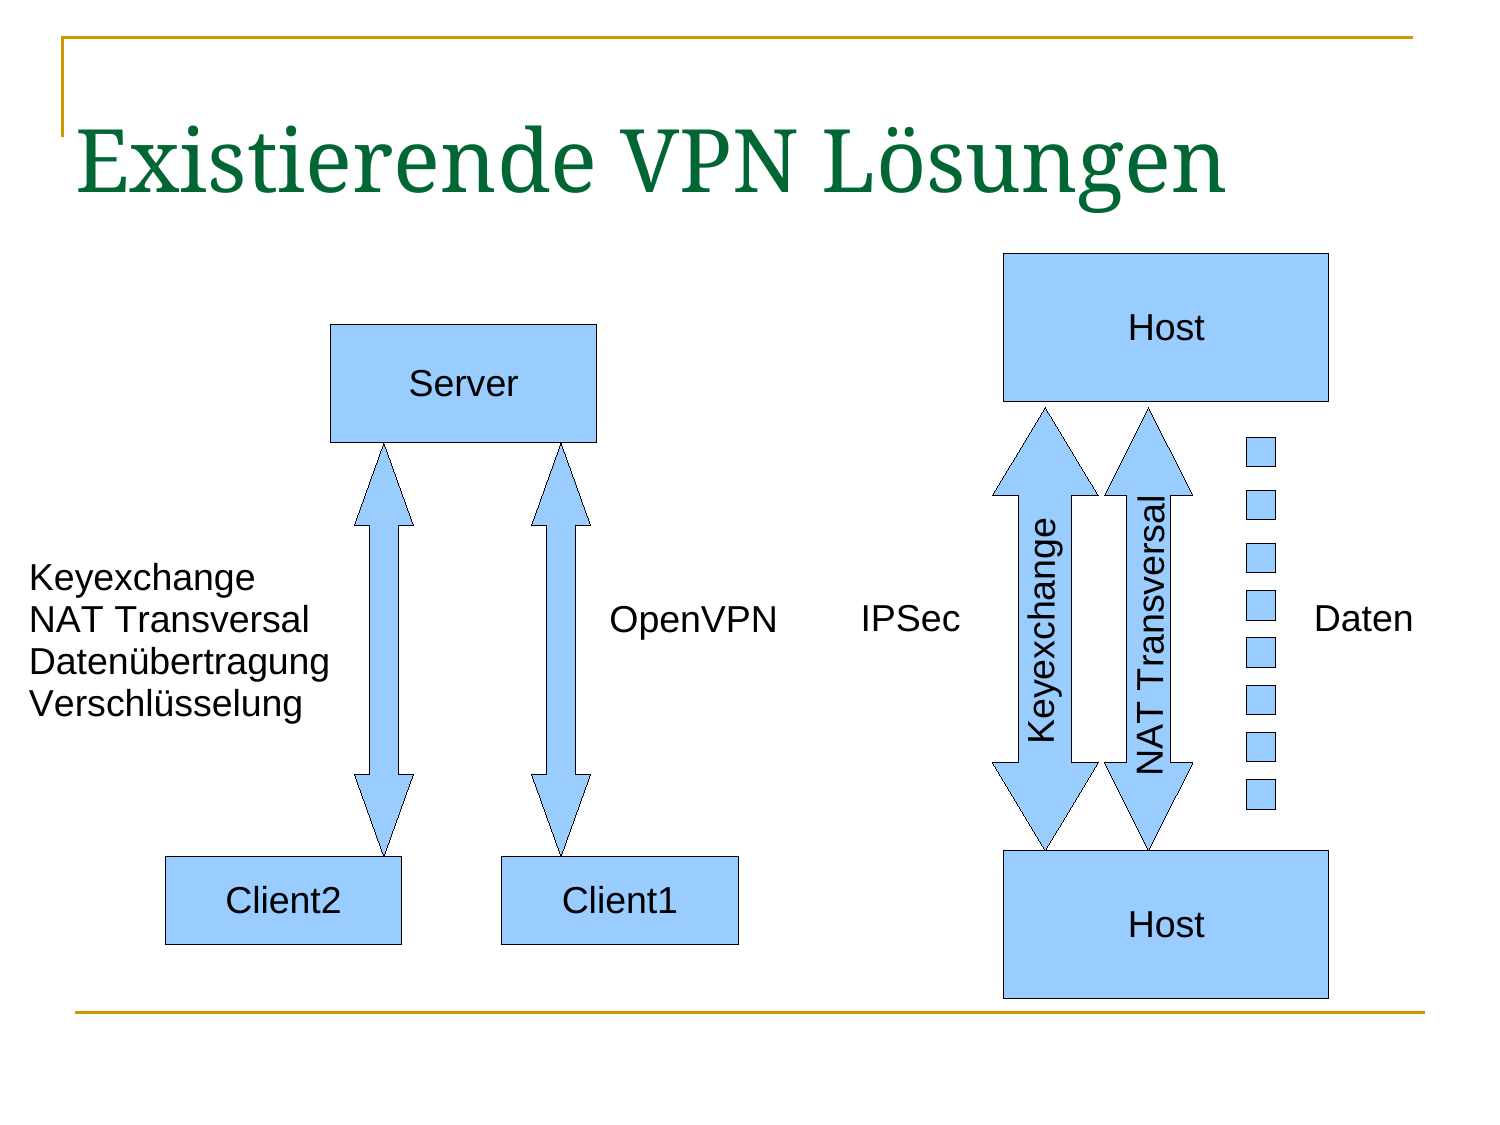

# Existierende VPN Lösungen
Host
Server
Keyexchange
NAT Transversal
Datenübertragung
Verschlüsselung
IPSec
Daten
OpenVPN
Keyexchange
NAT Transversal
Host
Client2
Client1